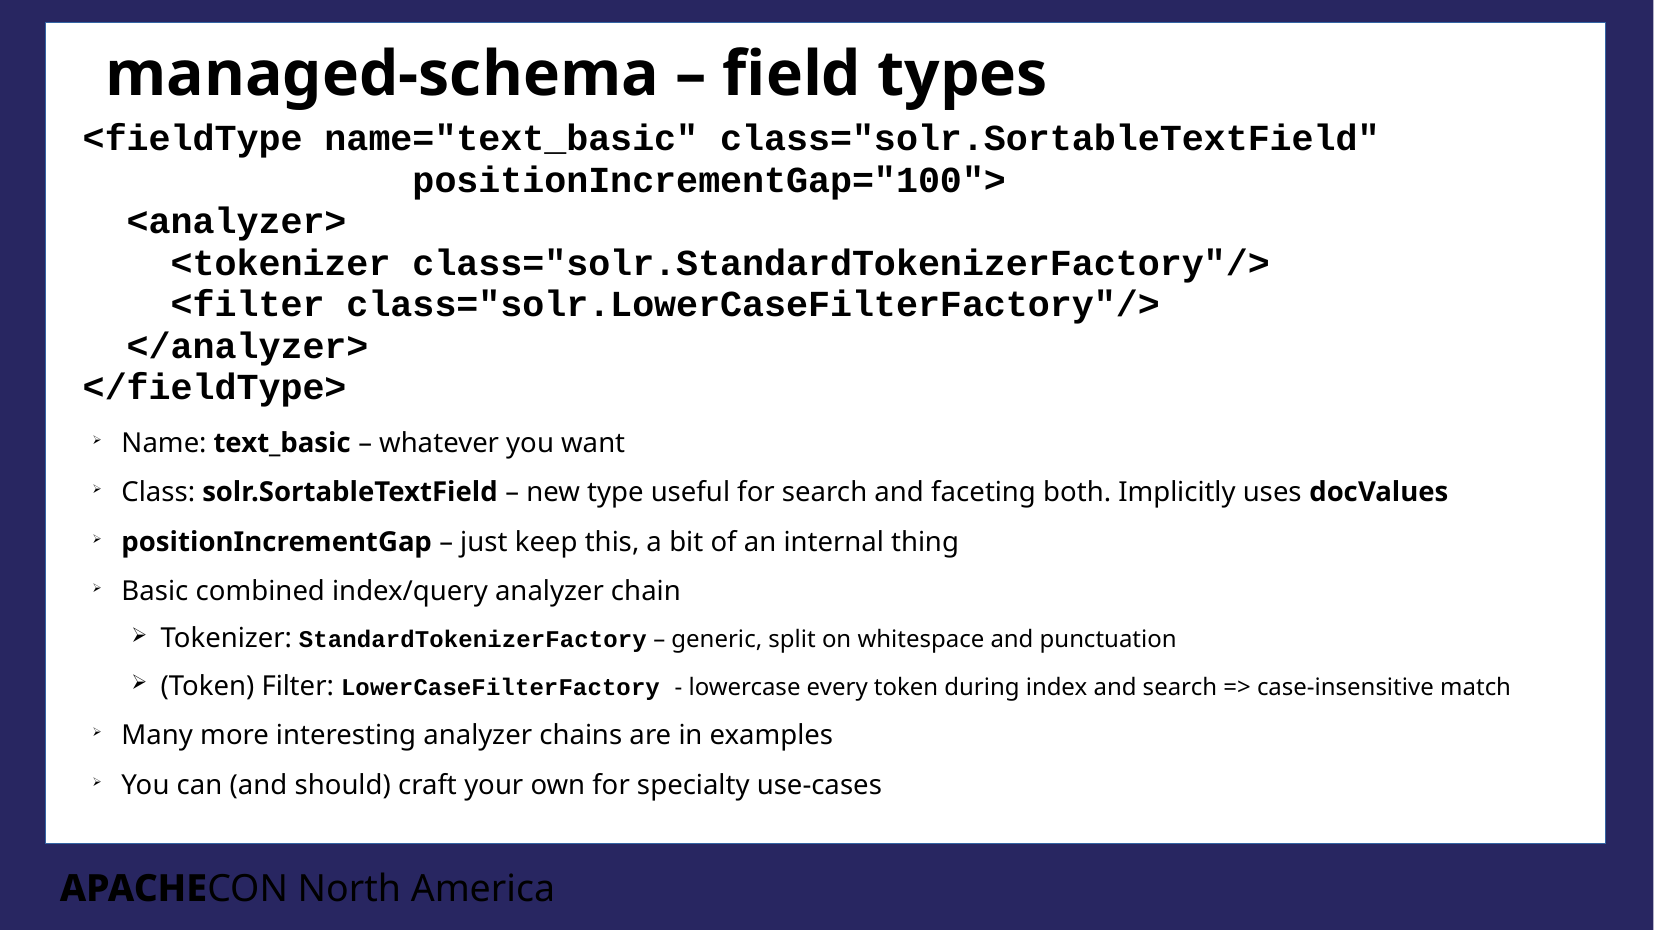

# managed-schema – field types
<fieldType name="text_basic" class="solr.SortableTextField" positionIncrementGap="100">
 <analyzer>
 <tokenizer class="solr.StandardTokenizerFactory"/>
 <filter class="solr.LowerCaseFilterFactory"/>
 </analyzer>
</fieldType>
Name: text_basic – whatever you want
Class: solr.SortableTextField – new type useful for search and faceting both. Implicitly uses docValues
positionIncrementGap – just keep this, a bit of an internal thing
Basic combined index/query analyzer chain
Tokenizer: StandardTokenizerFactory – generic, split on whitespace and punctuation
(Token) Filter: LowerCaseFilterFactory - lowercase every token during index and search => case-insensitive match
Many more interesting analyzer chains are in examples
You can (and should) craft your own for specialty use-cases